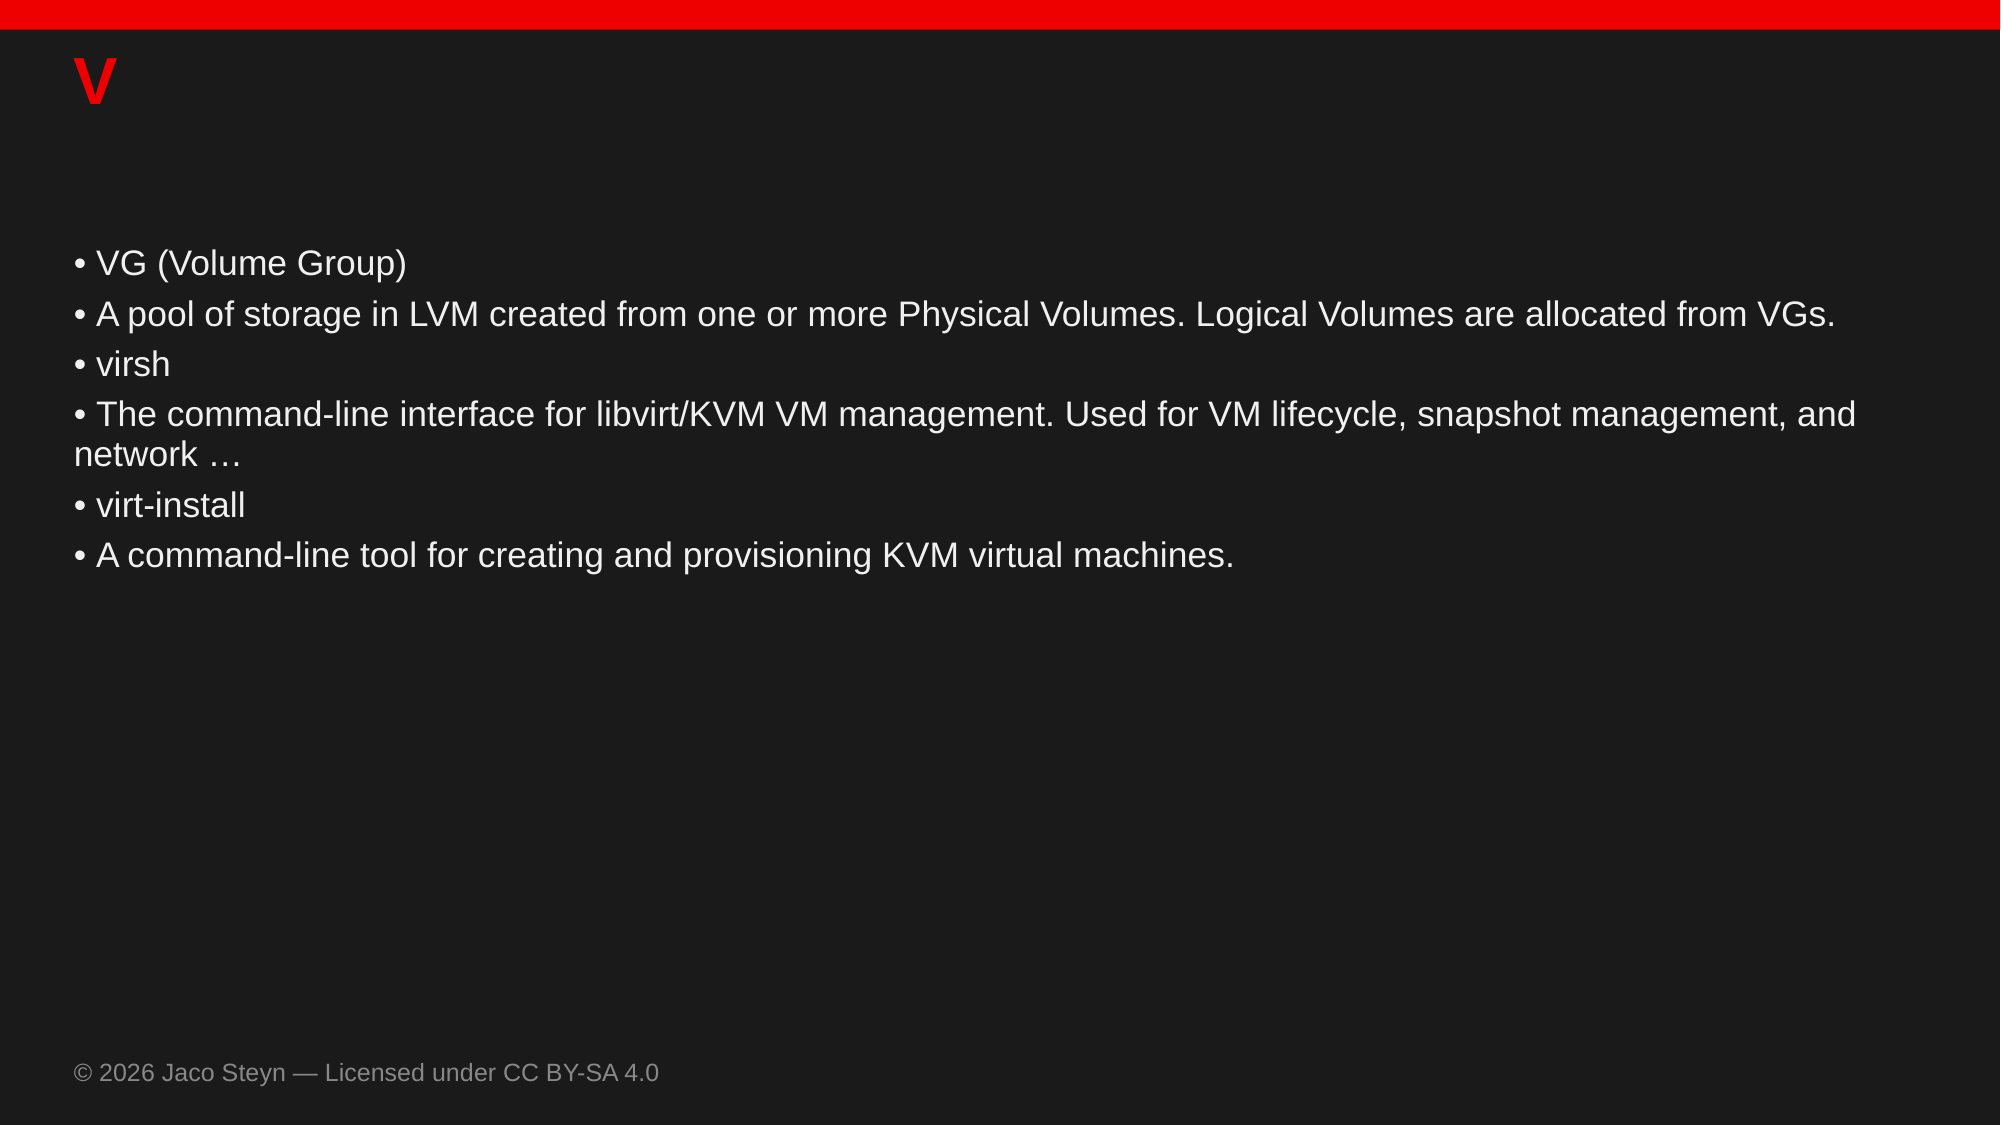

V
• VG (Volume Group)
• A pool of storage in LVM created from one or more Physical Volumes. Logical Volumes are allocated from VGs.
• virsh
• The command-line interface for libvirt/KVM VM management. Used for VM lifecycle, snapshot management, and network …
• virt-install
• A command-line tool for creating and provisioning KVM virtual machines.
© 2026 Jaco Steyn — Licensed under CC BY-SA 4.0